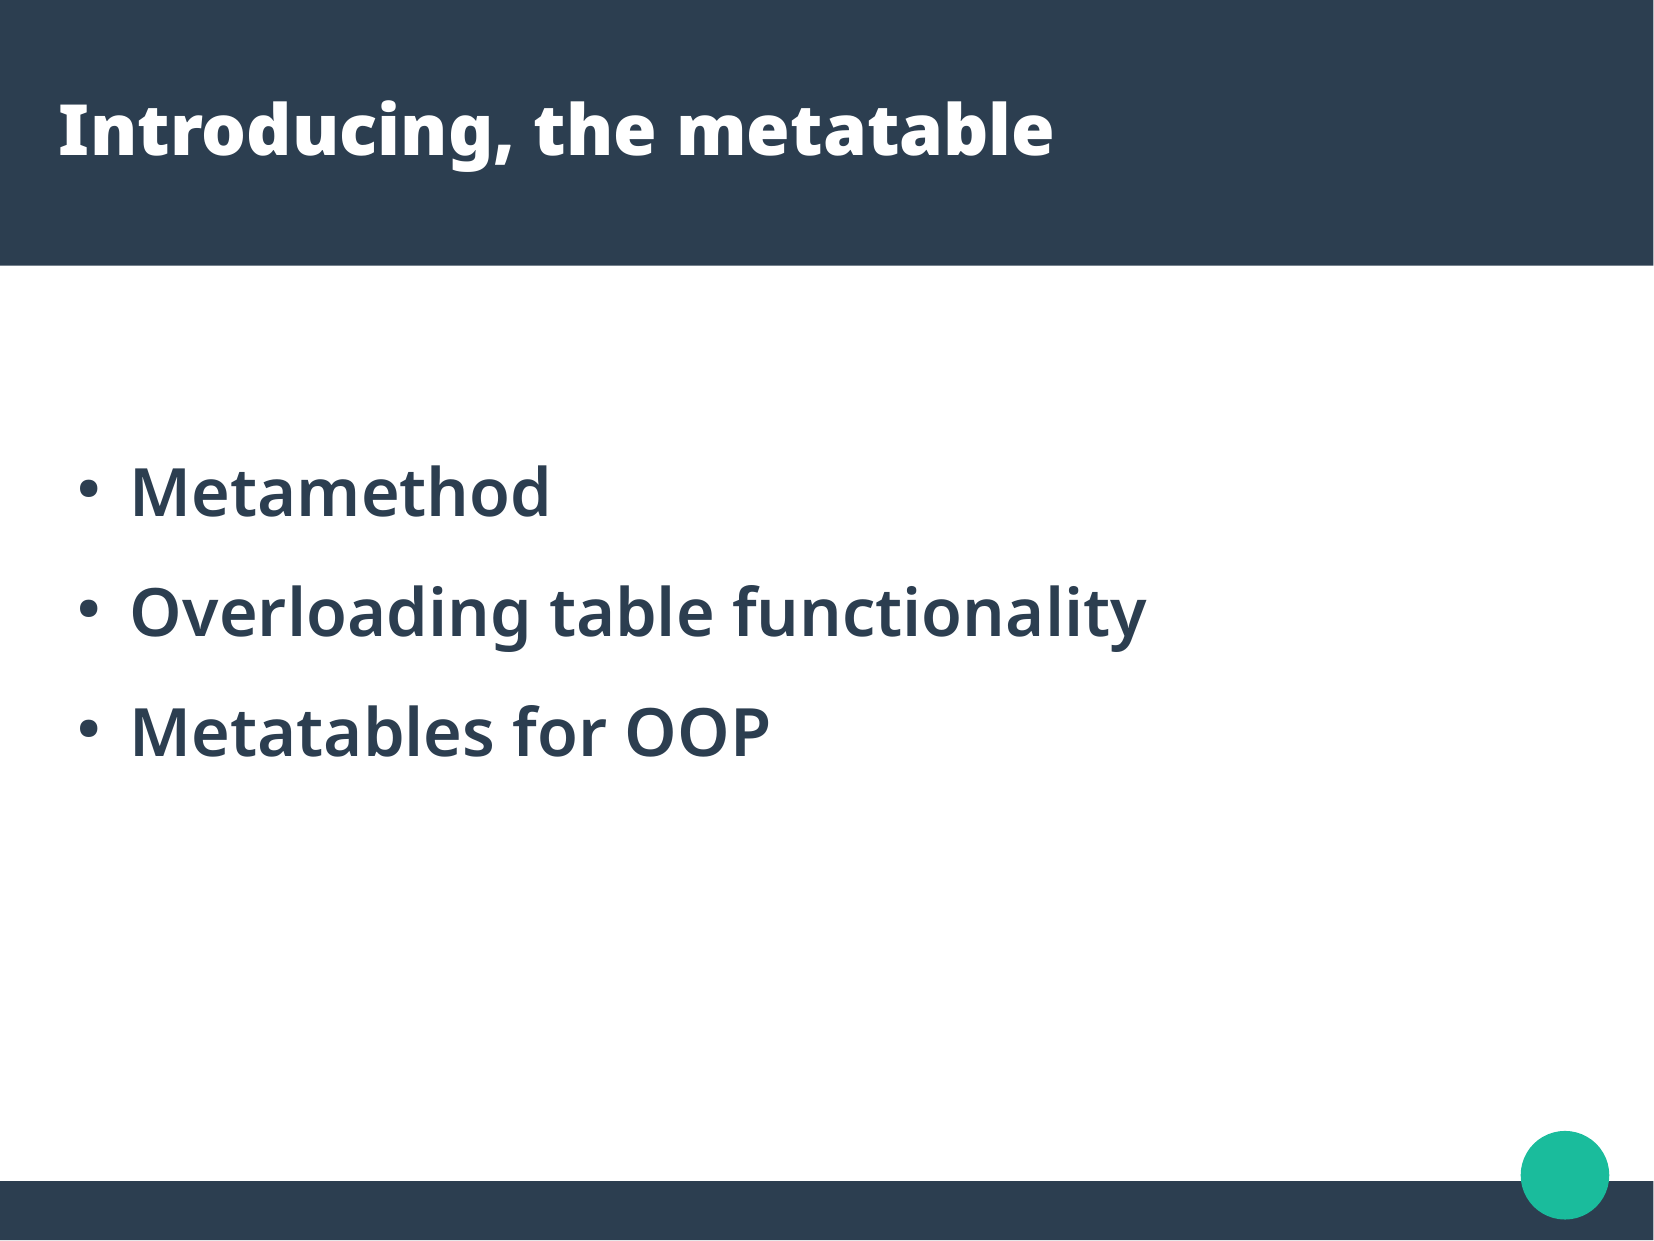

# Introducing, the metatable
Metamethod
Overloading table functionality
Metatables for OOP